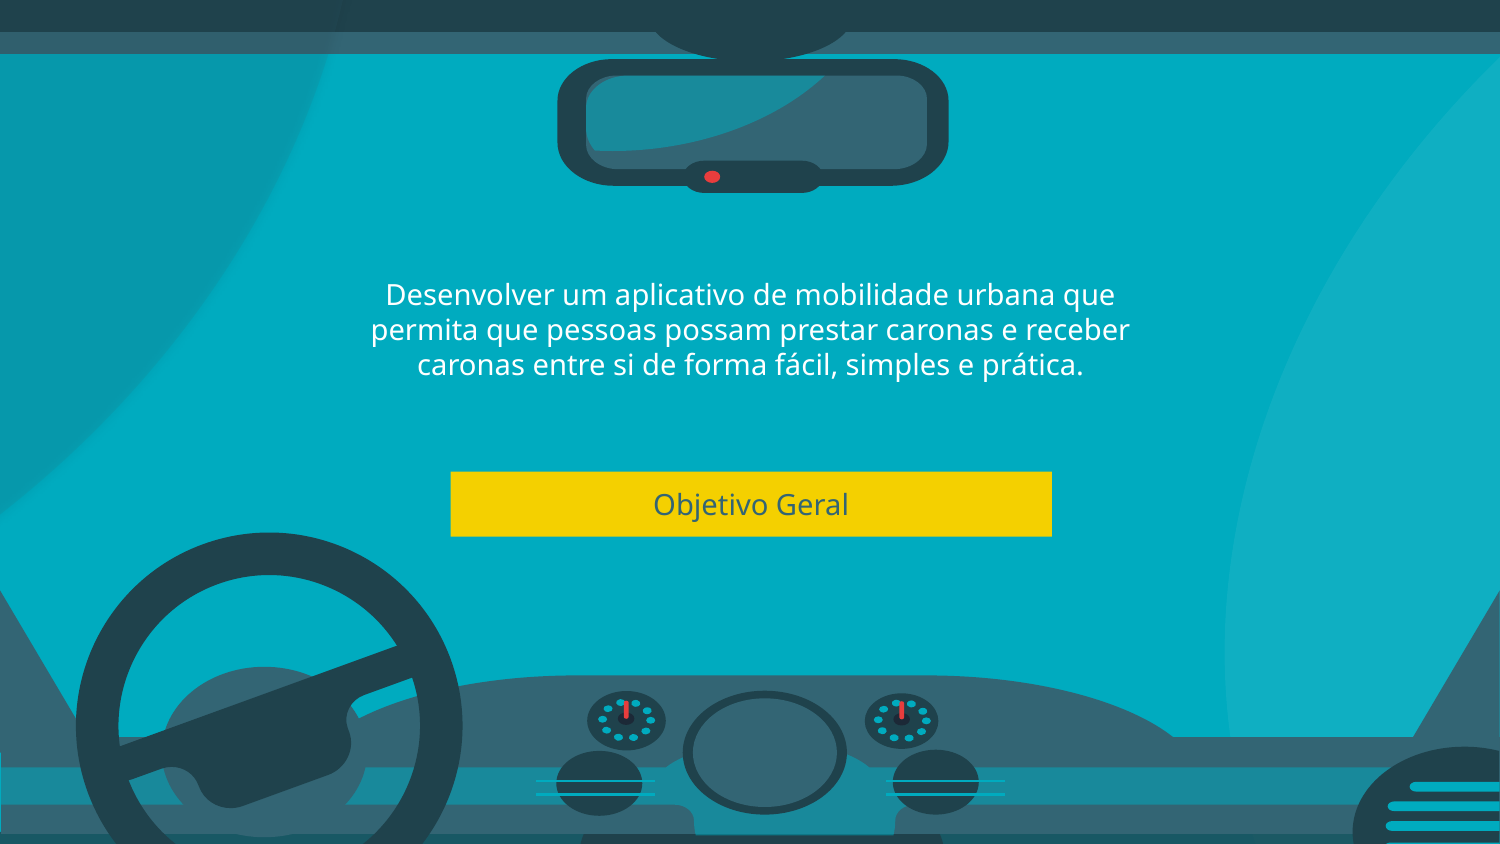

Desenvolver um aplicativo de mobilidade urbana que permita que pessoas possam prestar caronas e receber caronas entre si de forma fácil, simples e prática.
# Objetivo Geral